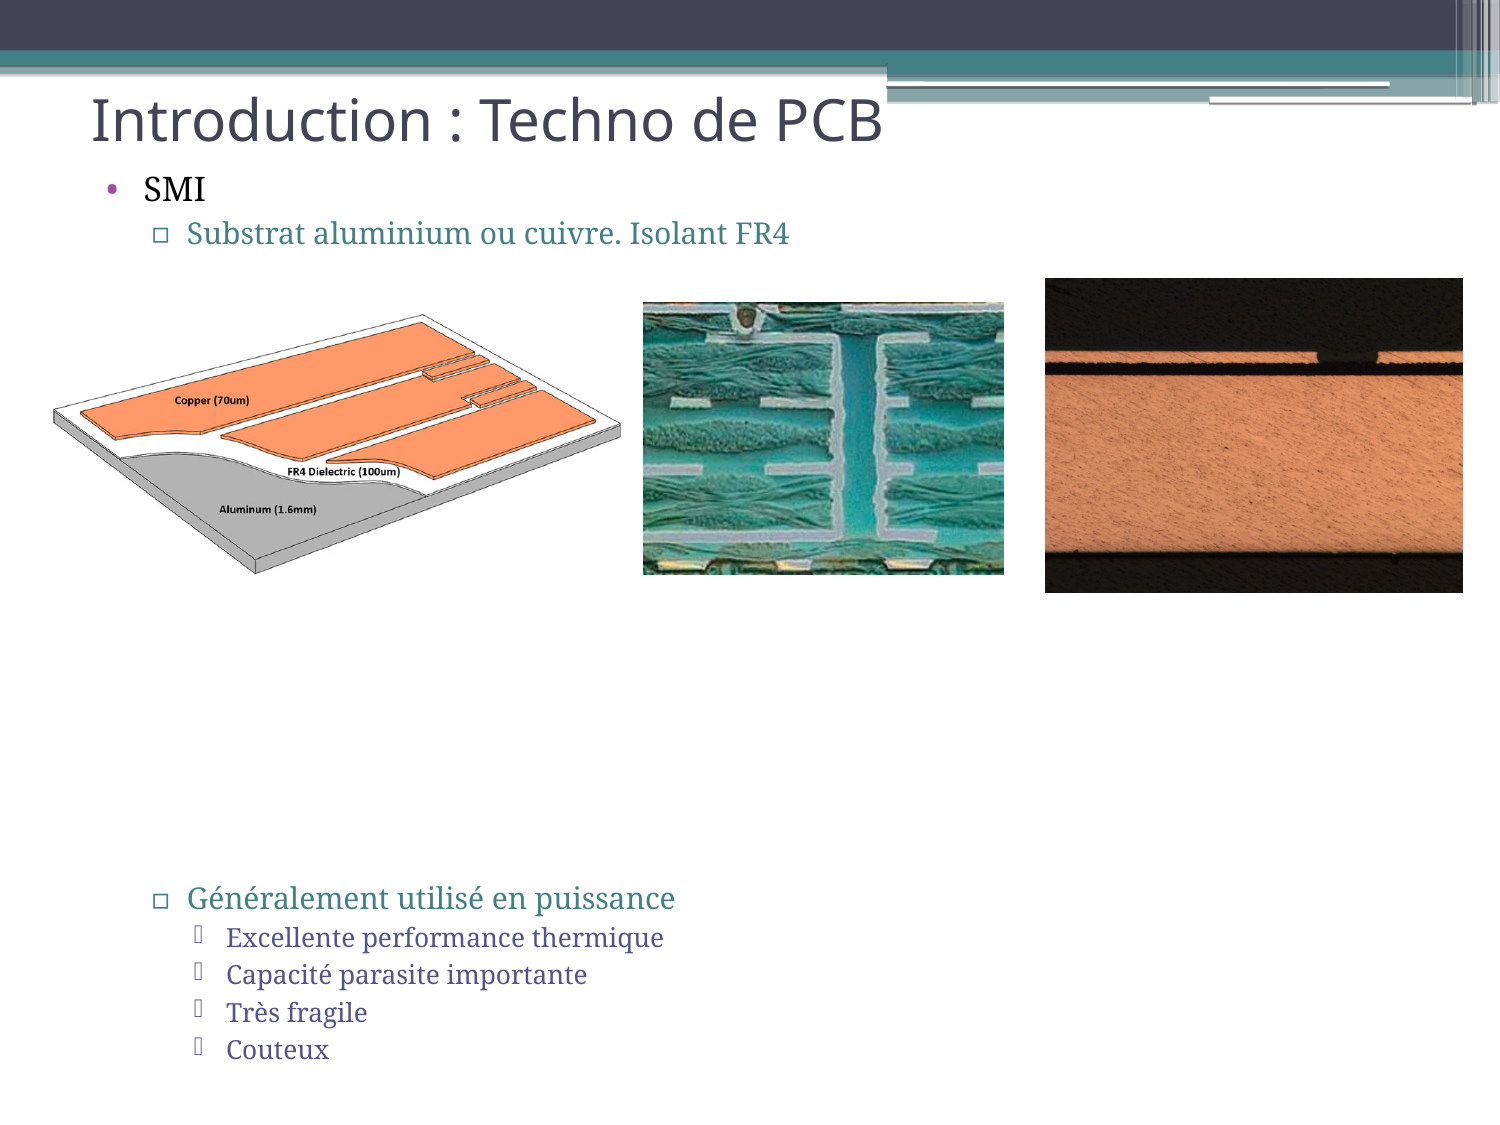

# Introduction : Techno de PCB
SMI
Substrat aluminium ou cuivre. Isolant FR4
Généralement utilisé en puissance
Excellente performance thermique
Capacité parasite importante
Très fragile
Couteux